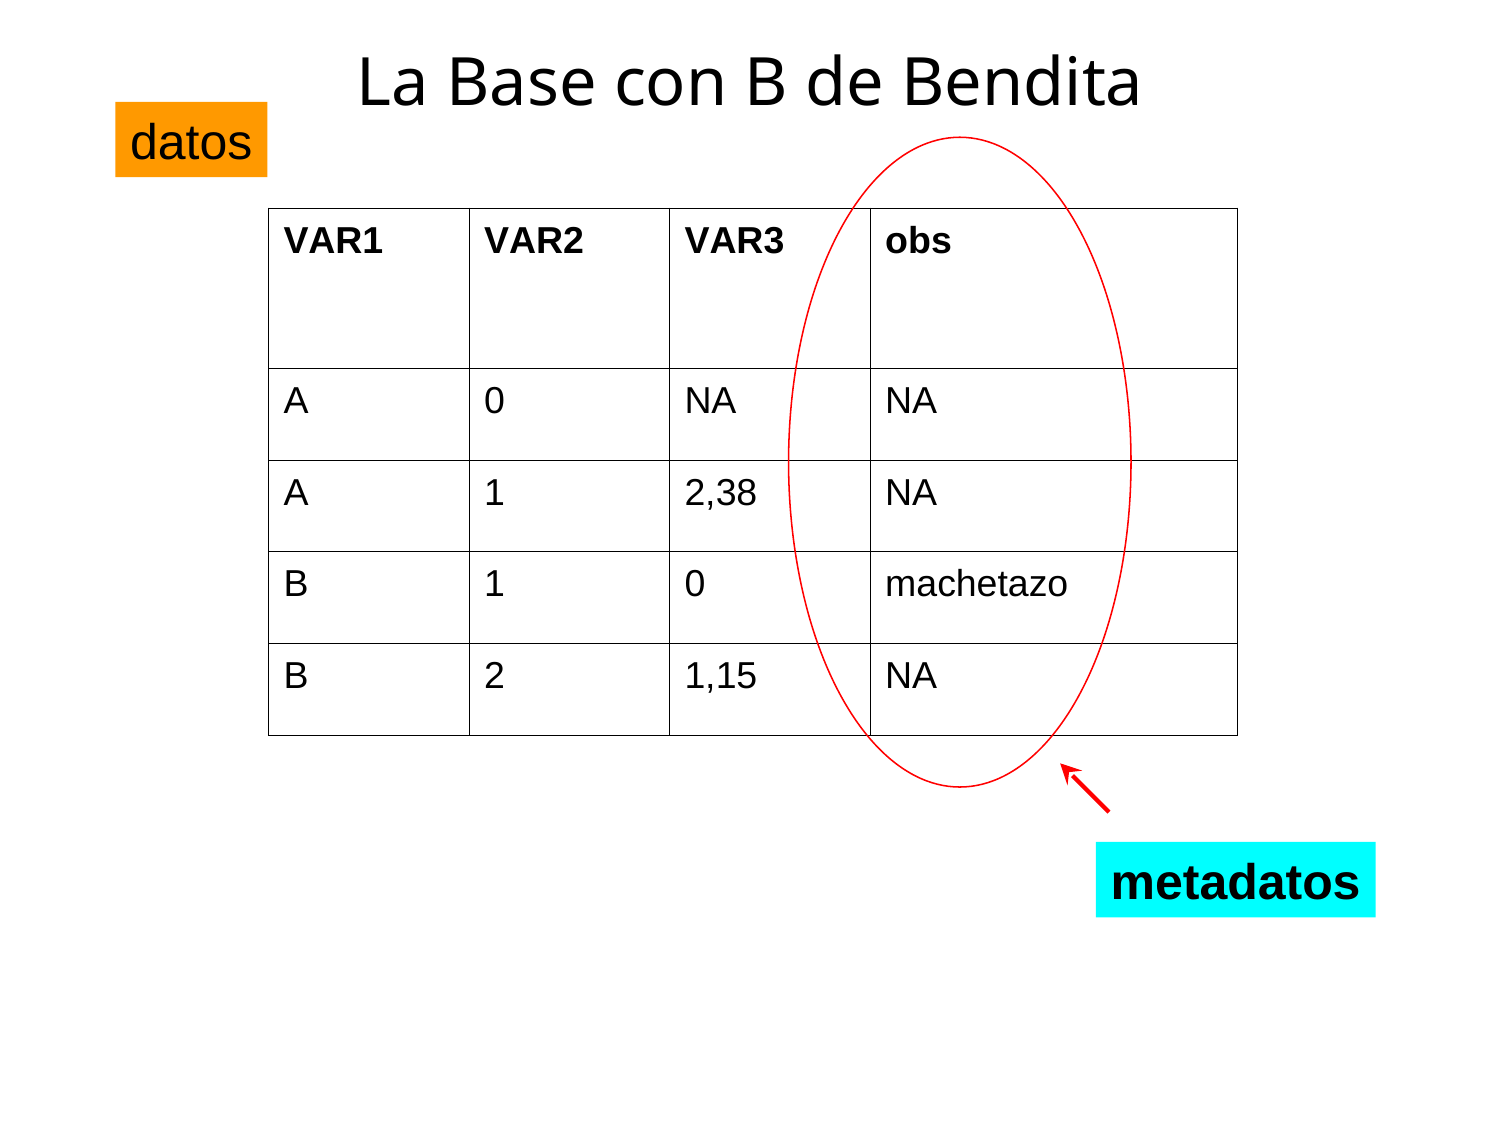

La Base con B de Bendita
datos
| VAR1 | VAR2 | VAR3 | obs |
| --- | --- | --- | --- |
| A | 0 | NA | NA |
| A | 1 | 2,38 | NA |
| B | 1 | 0 | machetazo |
| B | 2 | 1,15 | NA |
metadatos